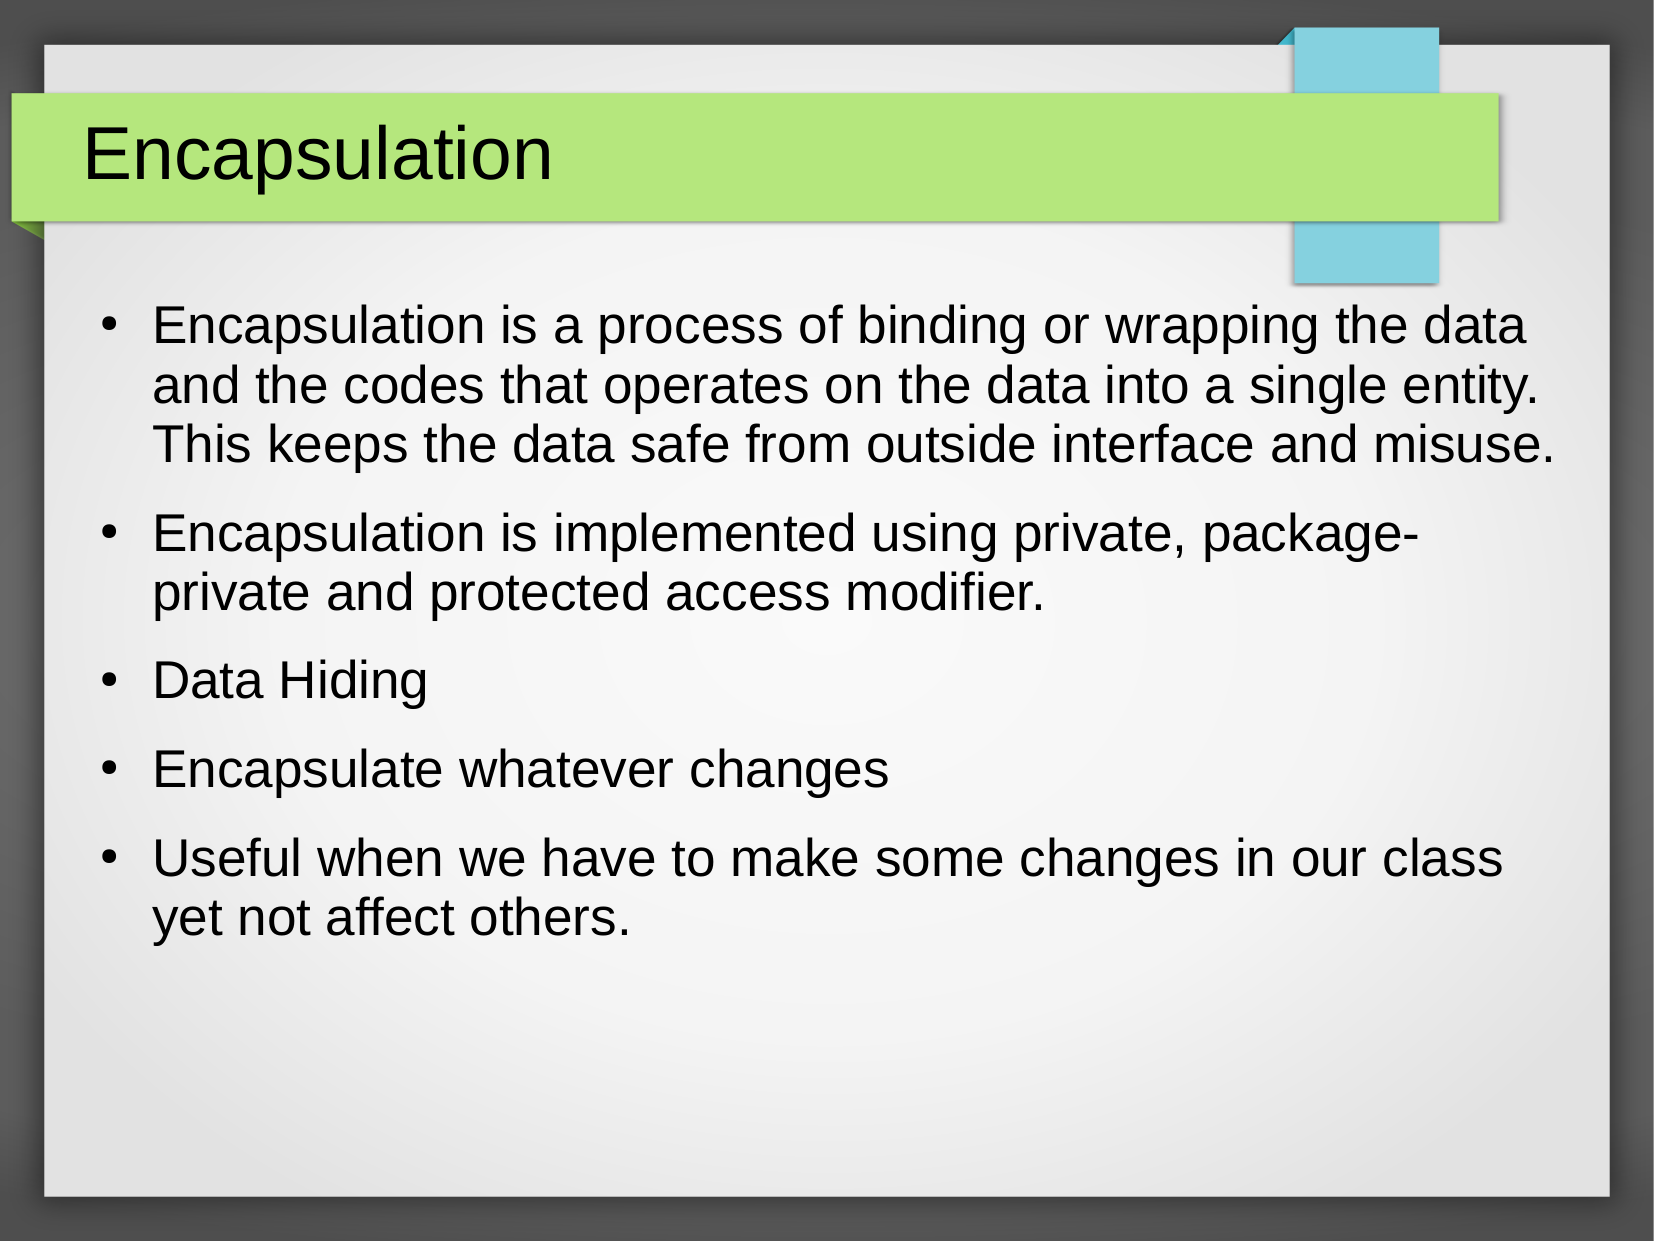

# Encapsulation
Encapsulation is a process of binding or wrapping the data and the codes that operates on the data into a single entity. This keeps the data safe from outside interface and misuse.
Encapsulation is implemented using private, package-private and protected access modifier.
Data Hiding
Encapsulate whatever changes
Useful when we have to make some changes in our class yet not affect others.